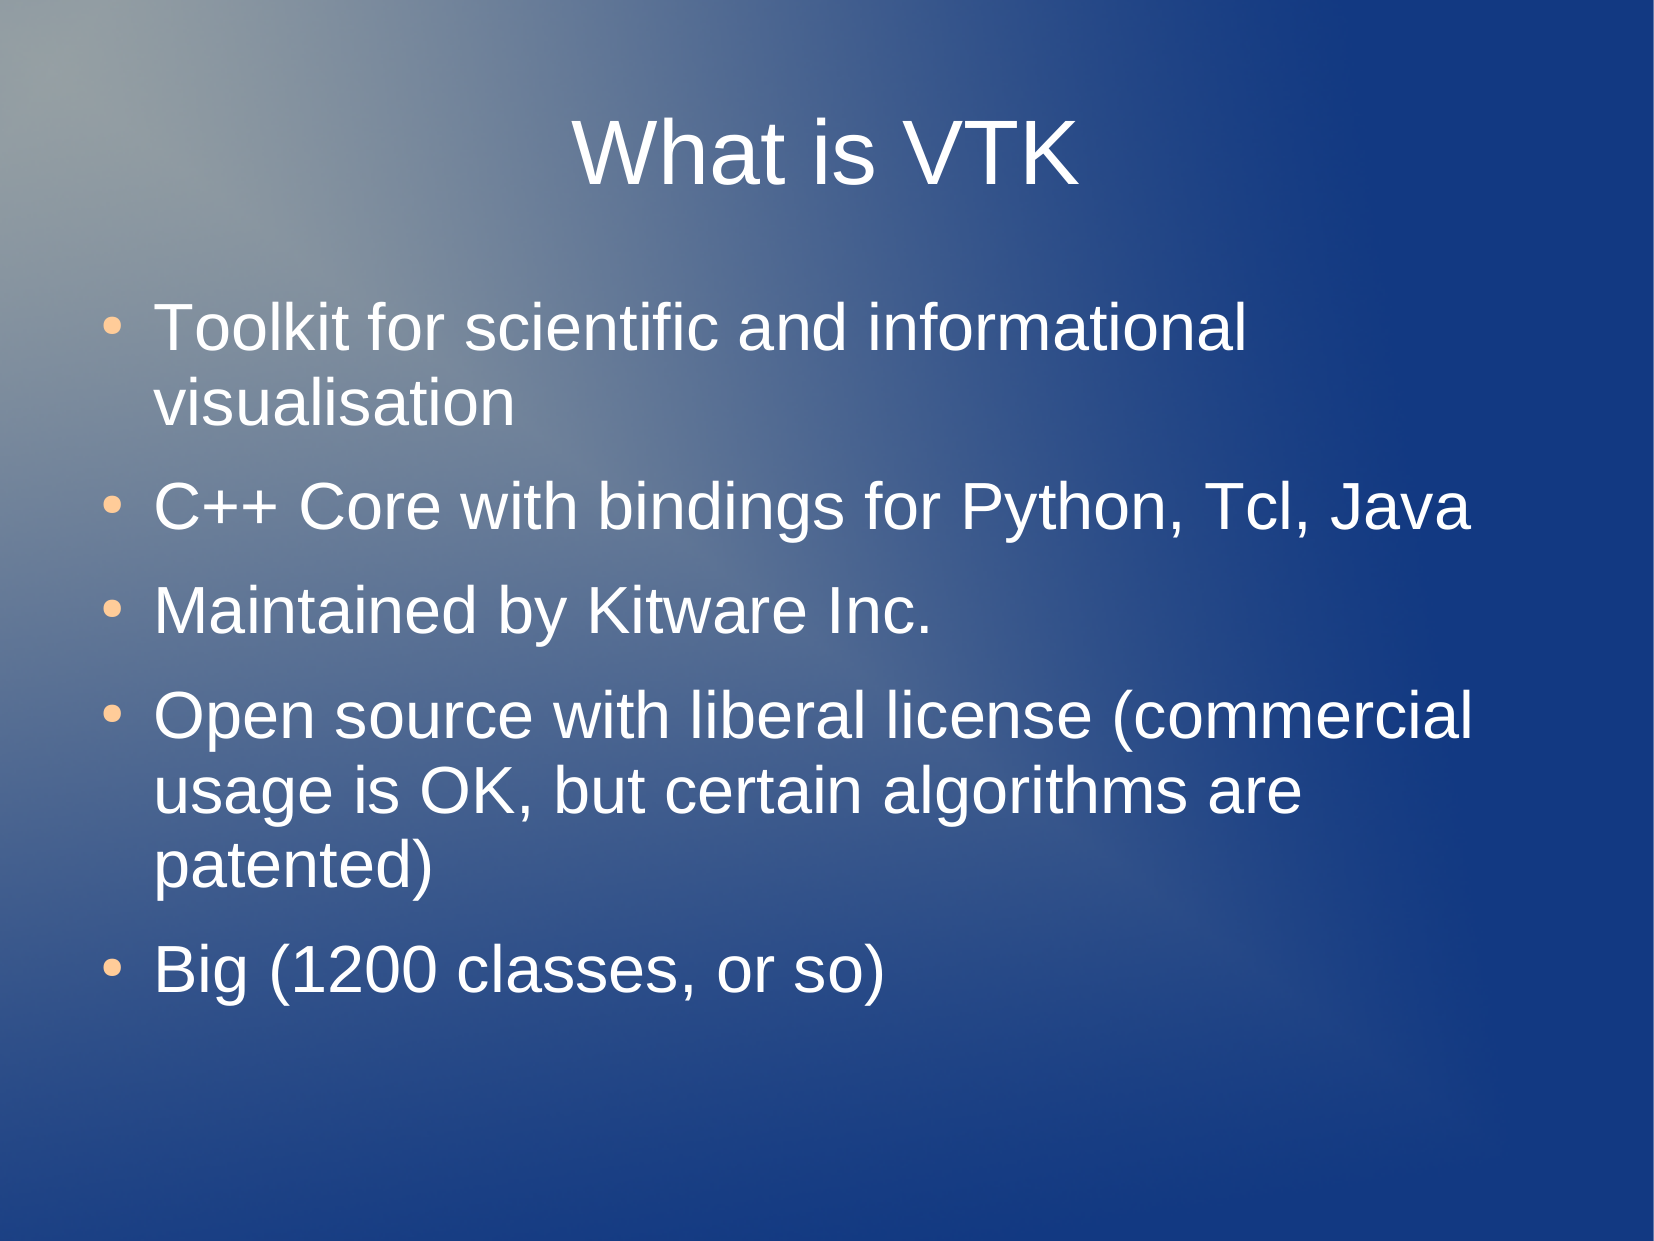

# What is VTK
Toolkit for scientific and informational visualisation
C++ Core with bindings for Python, Tcl, Java
Maintained by Kitware Inc.
Open source with liberal license (commercial usage is OK, but certain algorithms are patented)
Big (1200 classes, or so)